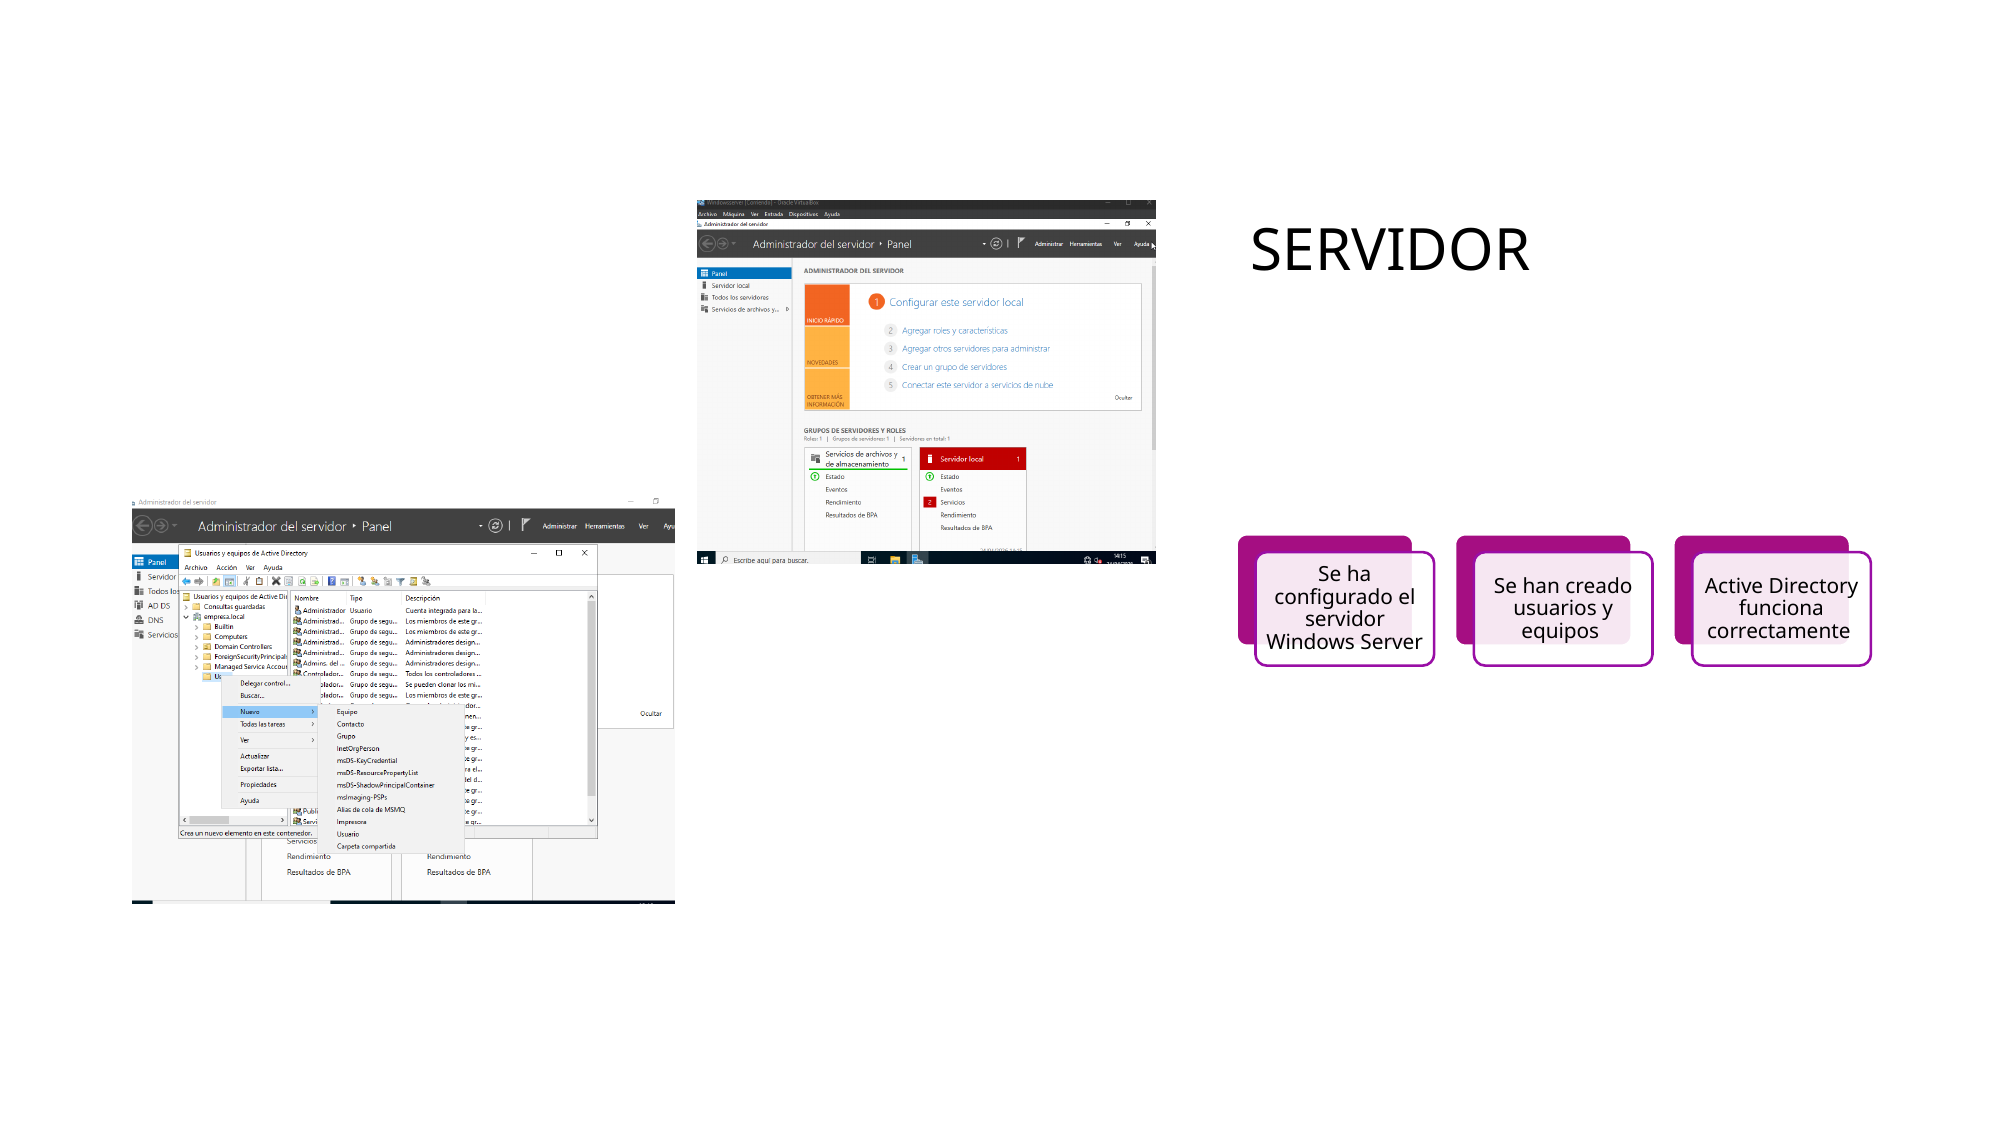

# SERVIDOR
Se ha configurado el servidor Windows Server
Se han creado usuarios y equipos
Active Directory funciona correctamente